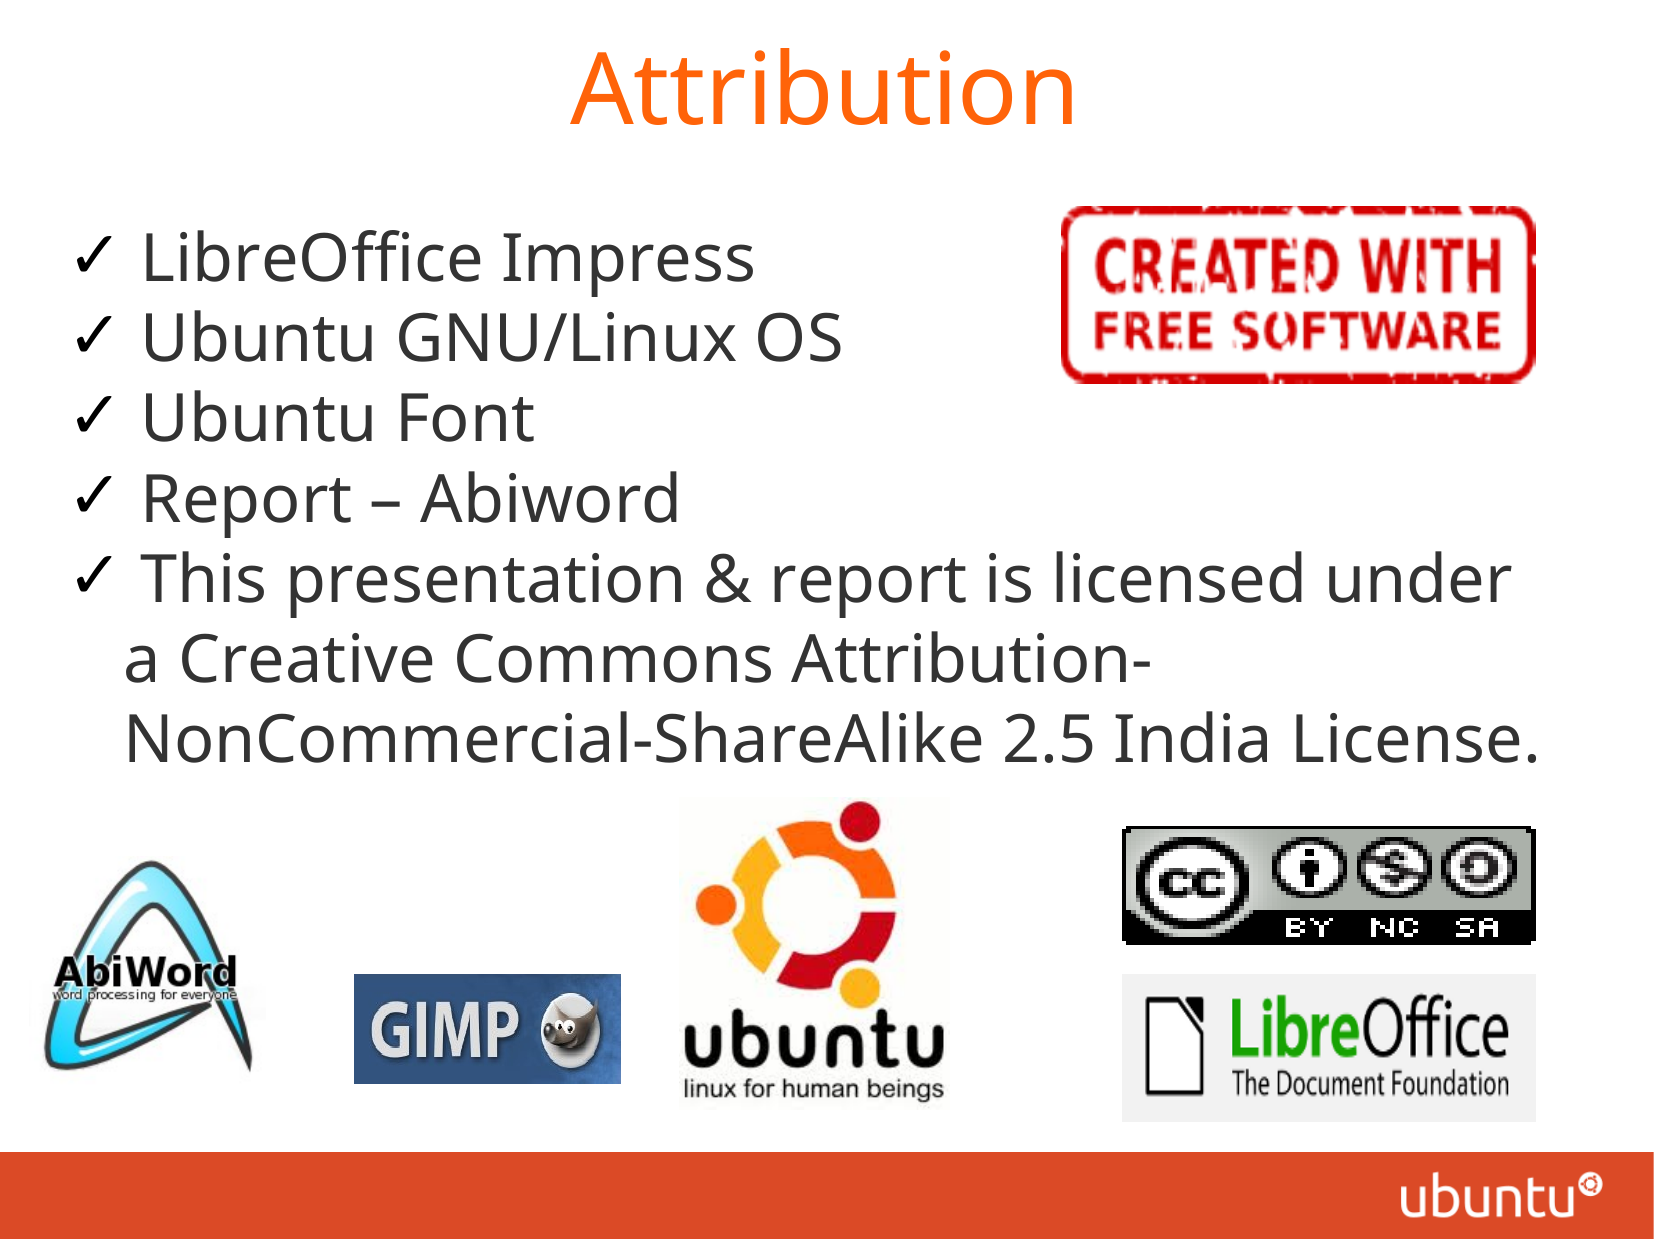

# Attribution
 LibreOffice Impress
 Ubuntu GNU/Linux OS
 Ubuntu Font
 Report – Abiword
 This presentation & report is licensed under a Creative Commons Attribution-NonCommercial-ShareAlike 2.5 India License.